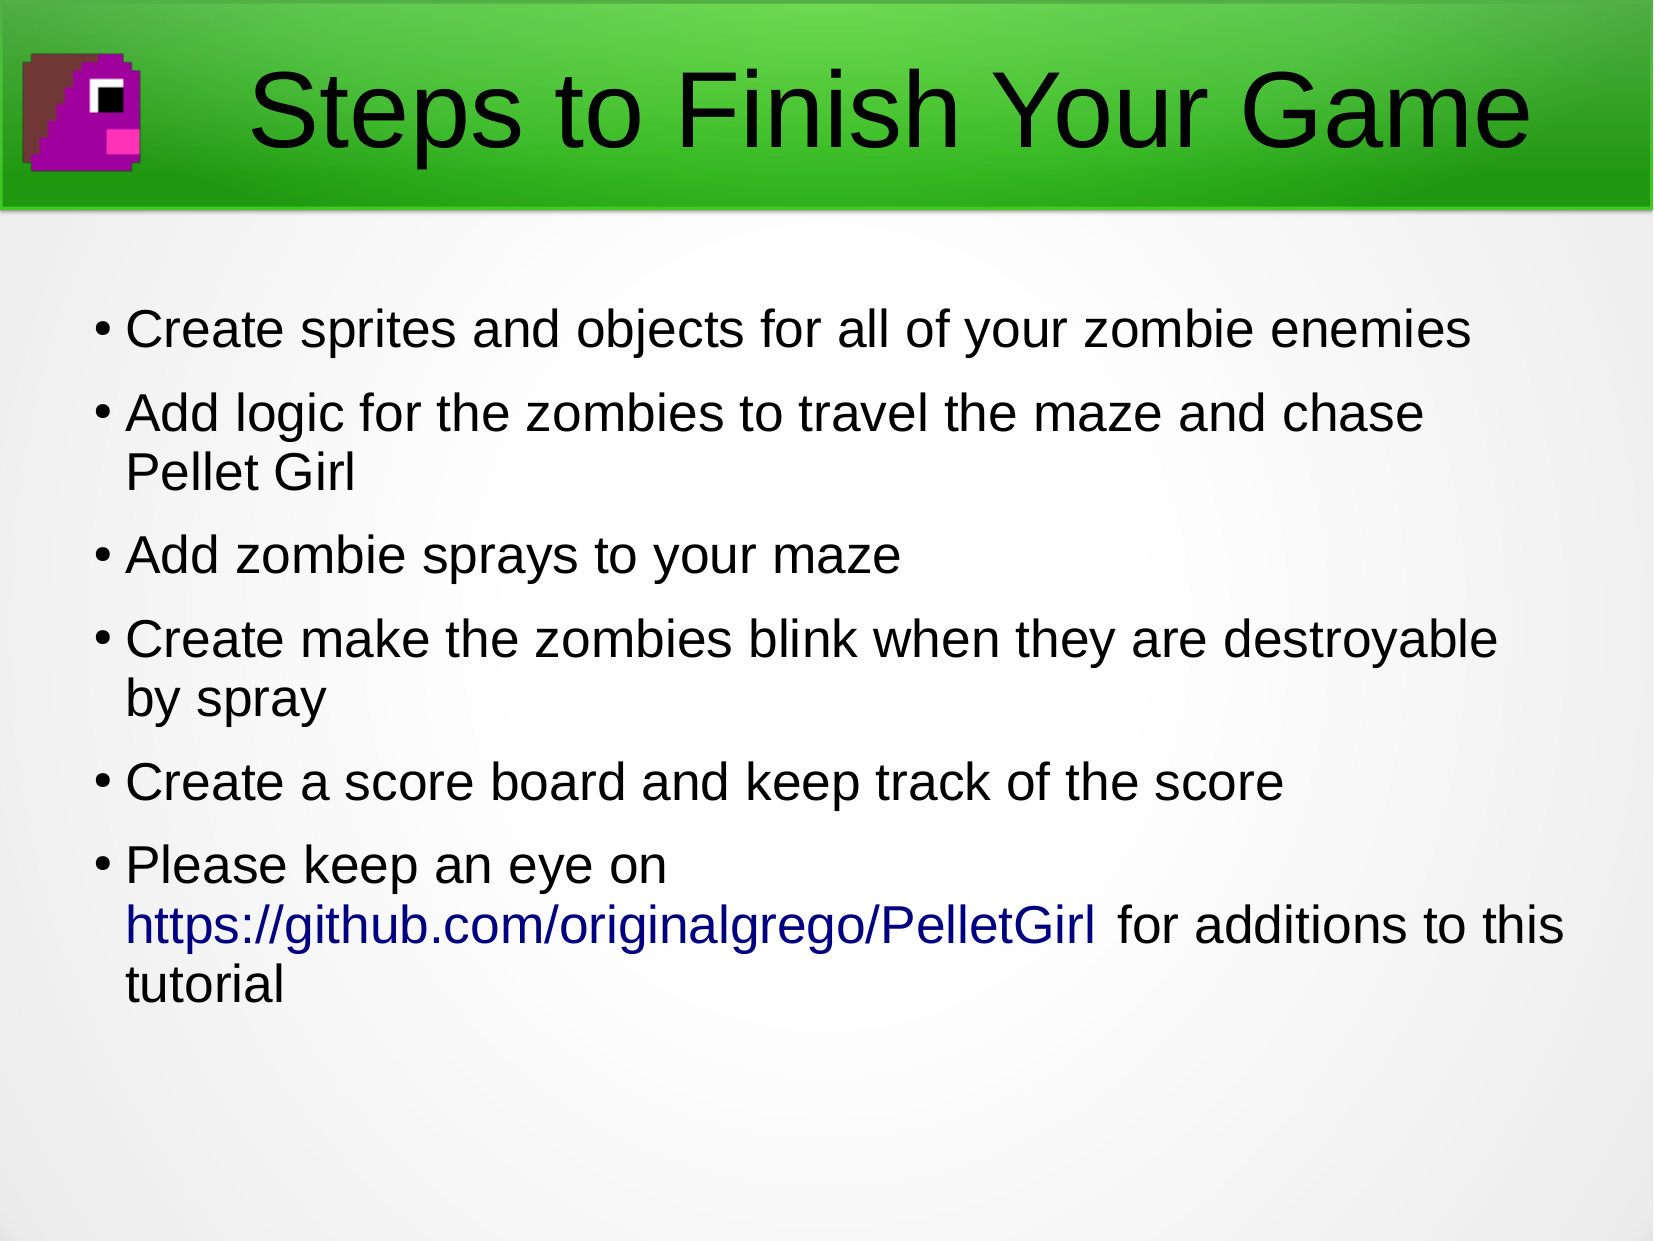

# Steps to Finish Your Game
Create sprites and objects for all of your zombie enemies
Add logic for the zombies to travel the maze and chase Pellet Girl
Add zombie sprays to your maze
Create make the zombies blink when they are destroyable by spray
Create a score board and keep track of the score
Please keep an eye on https://github.com/originalgrego/PelletGirl for additions to this tutorial